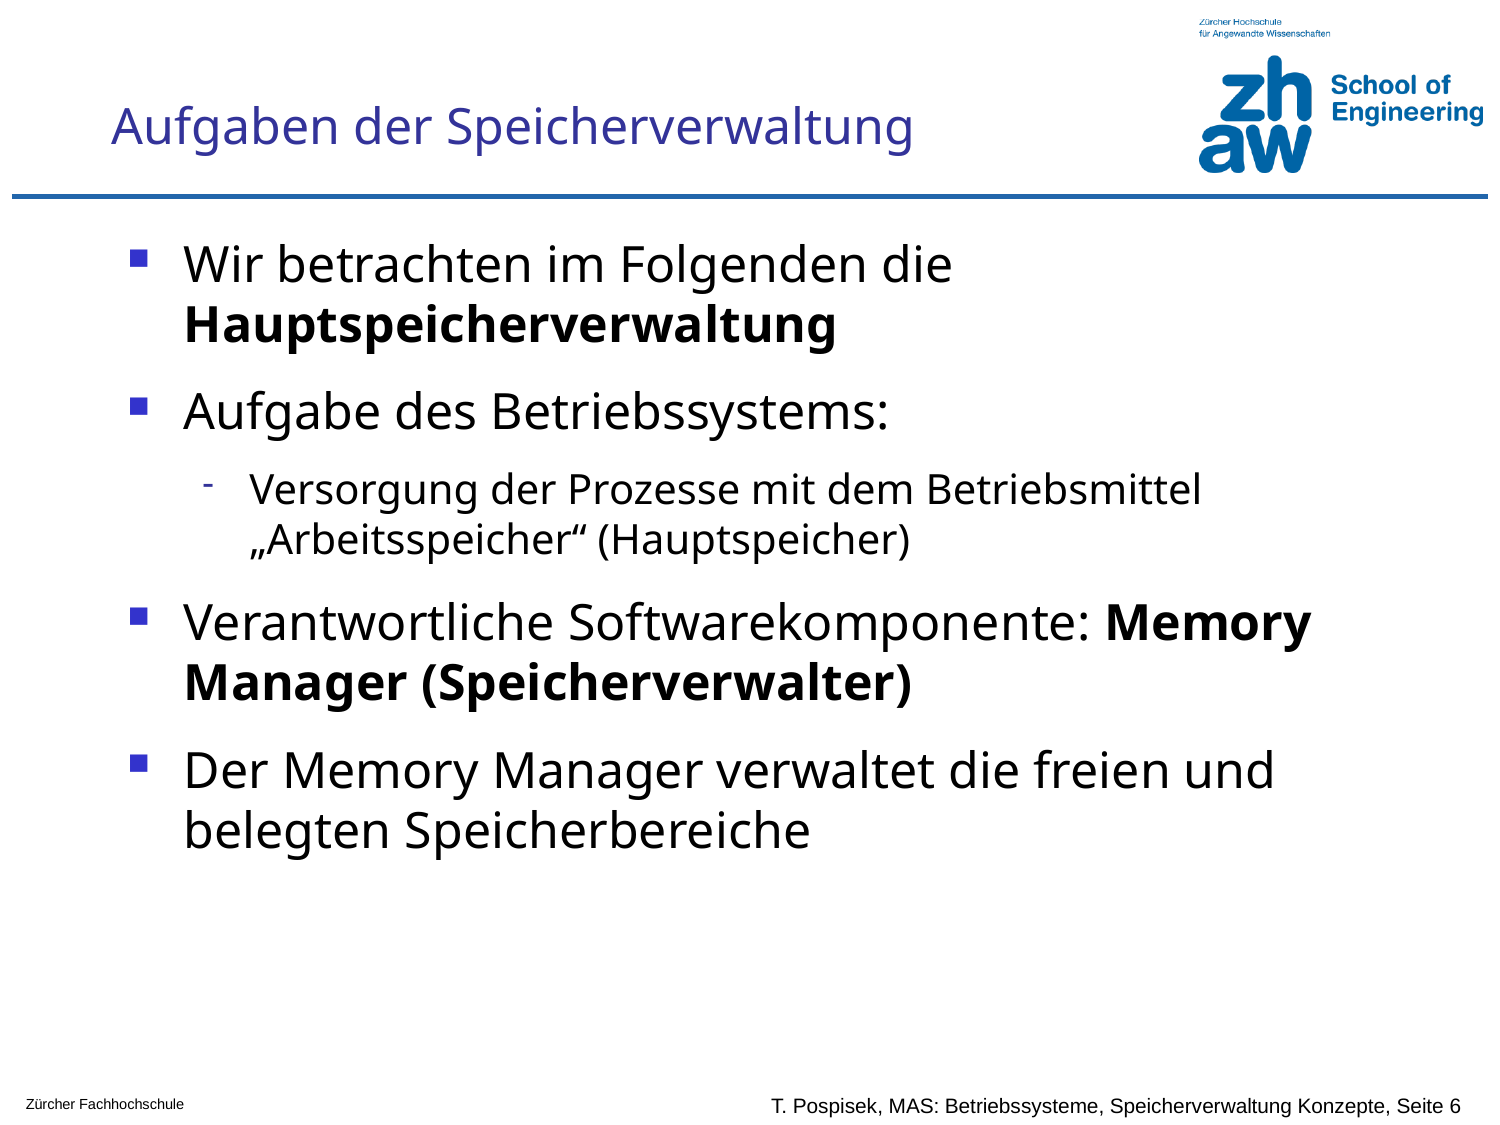

# Aufgaben der Speicherverwaltung
Wir betrachten im Folgenden die Hauptspeicherverwaltung
Aufgabe des Betriebssystems:
Versorgung der Prozesse mit dem Betriebsmittel „Arbeitsspeicher“ (Hauptspeicher)
Verantwortliche Softwarekomponente: Memory Manager (Speicherverwalter)
Der Memory Manager verwaltet die freien und belegten Speicherbereiche